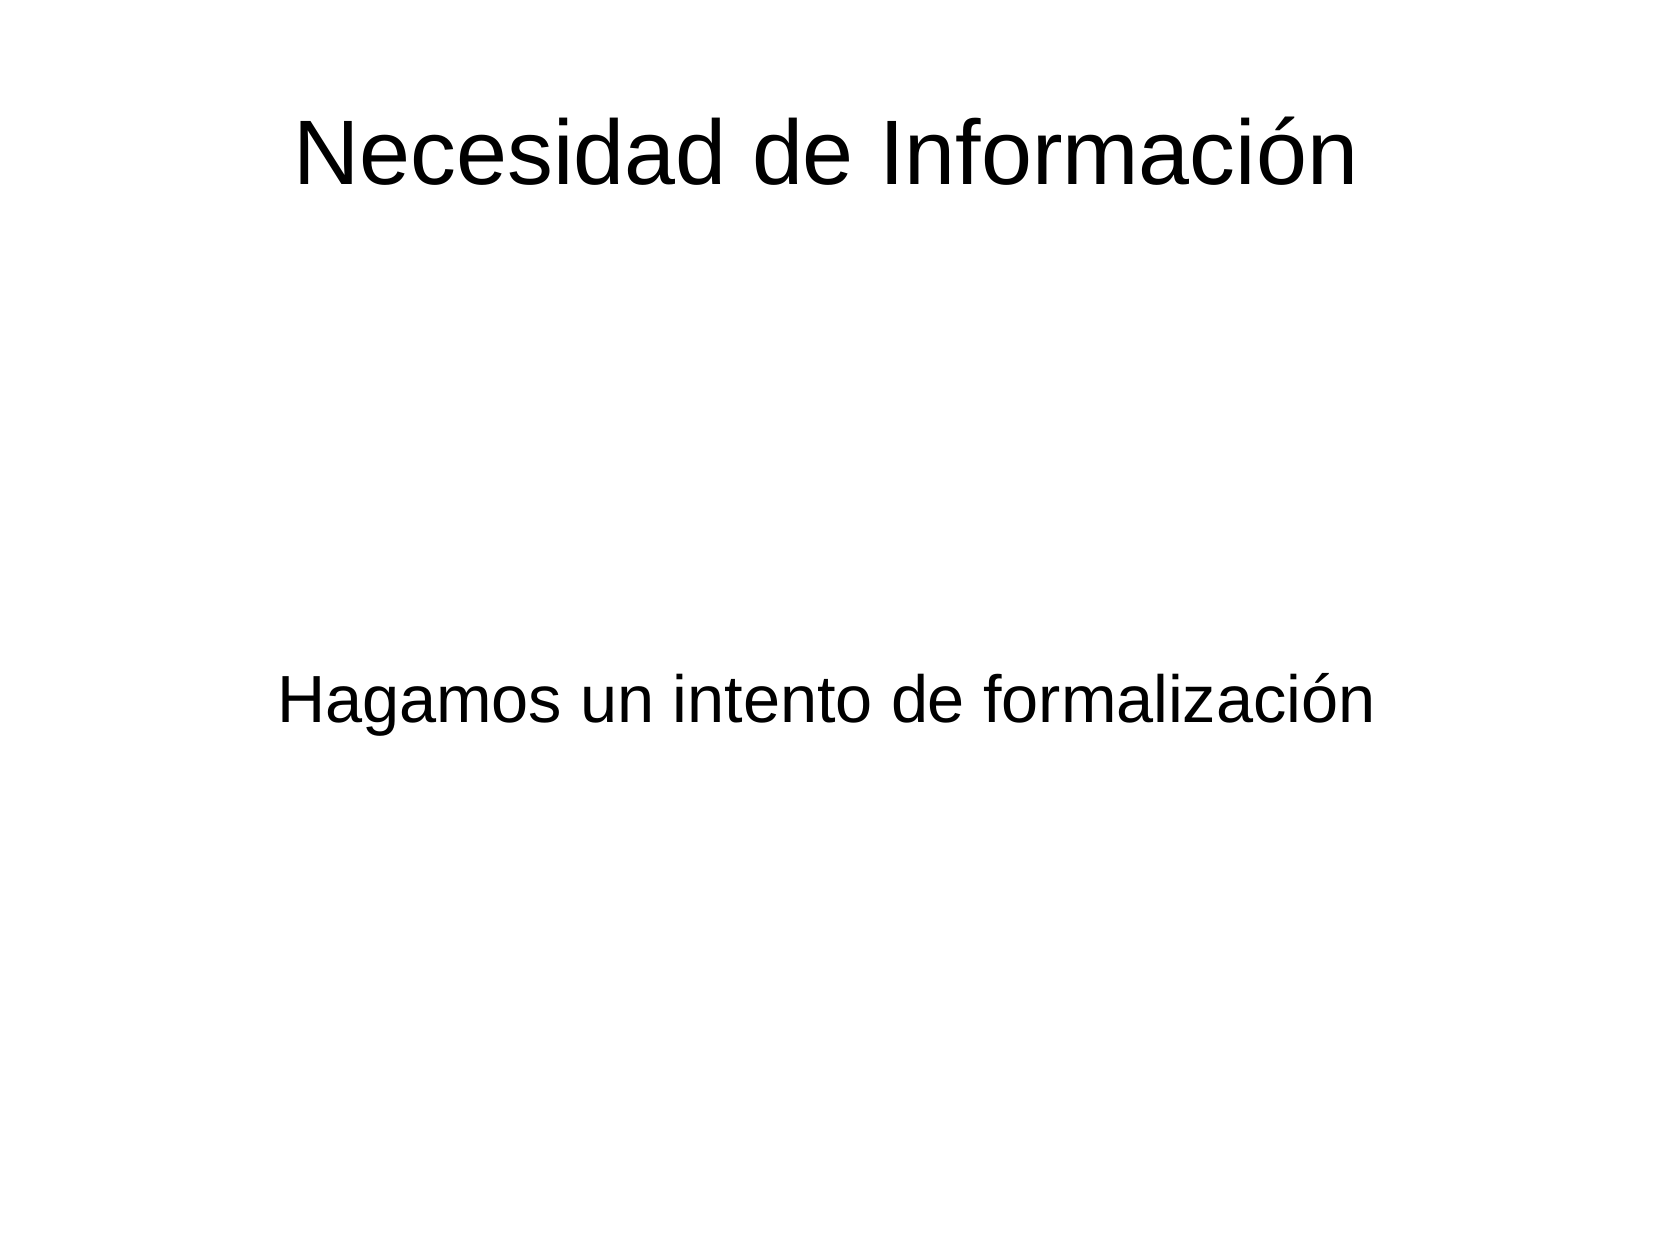

# Necesidad de Información
Hagamos un intento de formalización